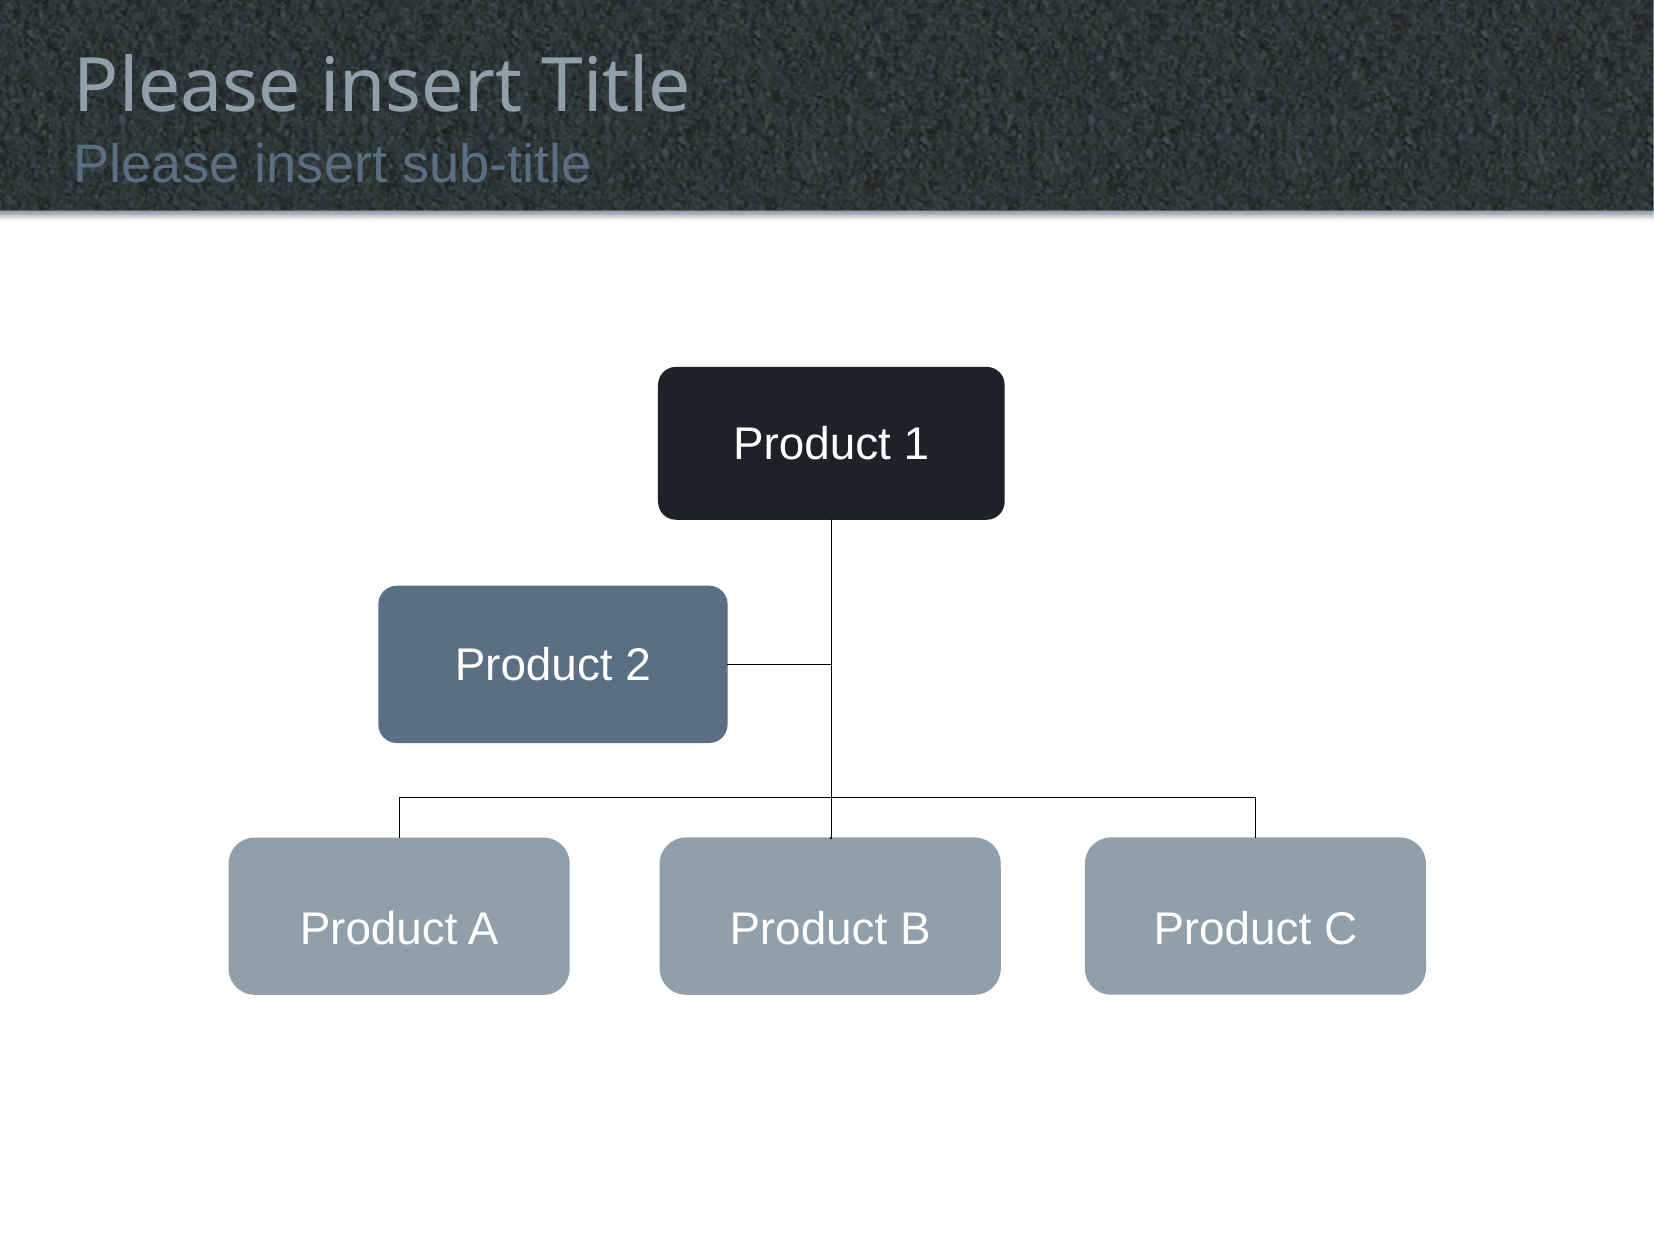

Please insert Title
Please insert sub-title
Product 1
Product 2
Product C
Product B
Product A